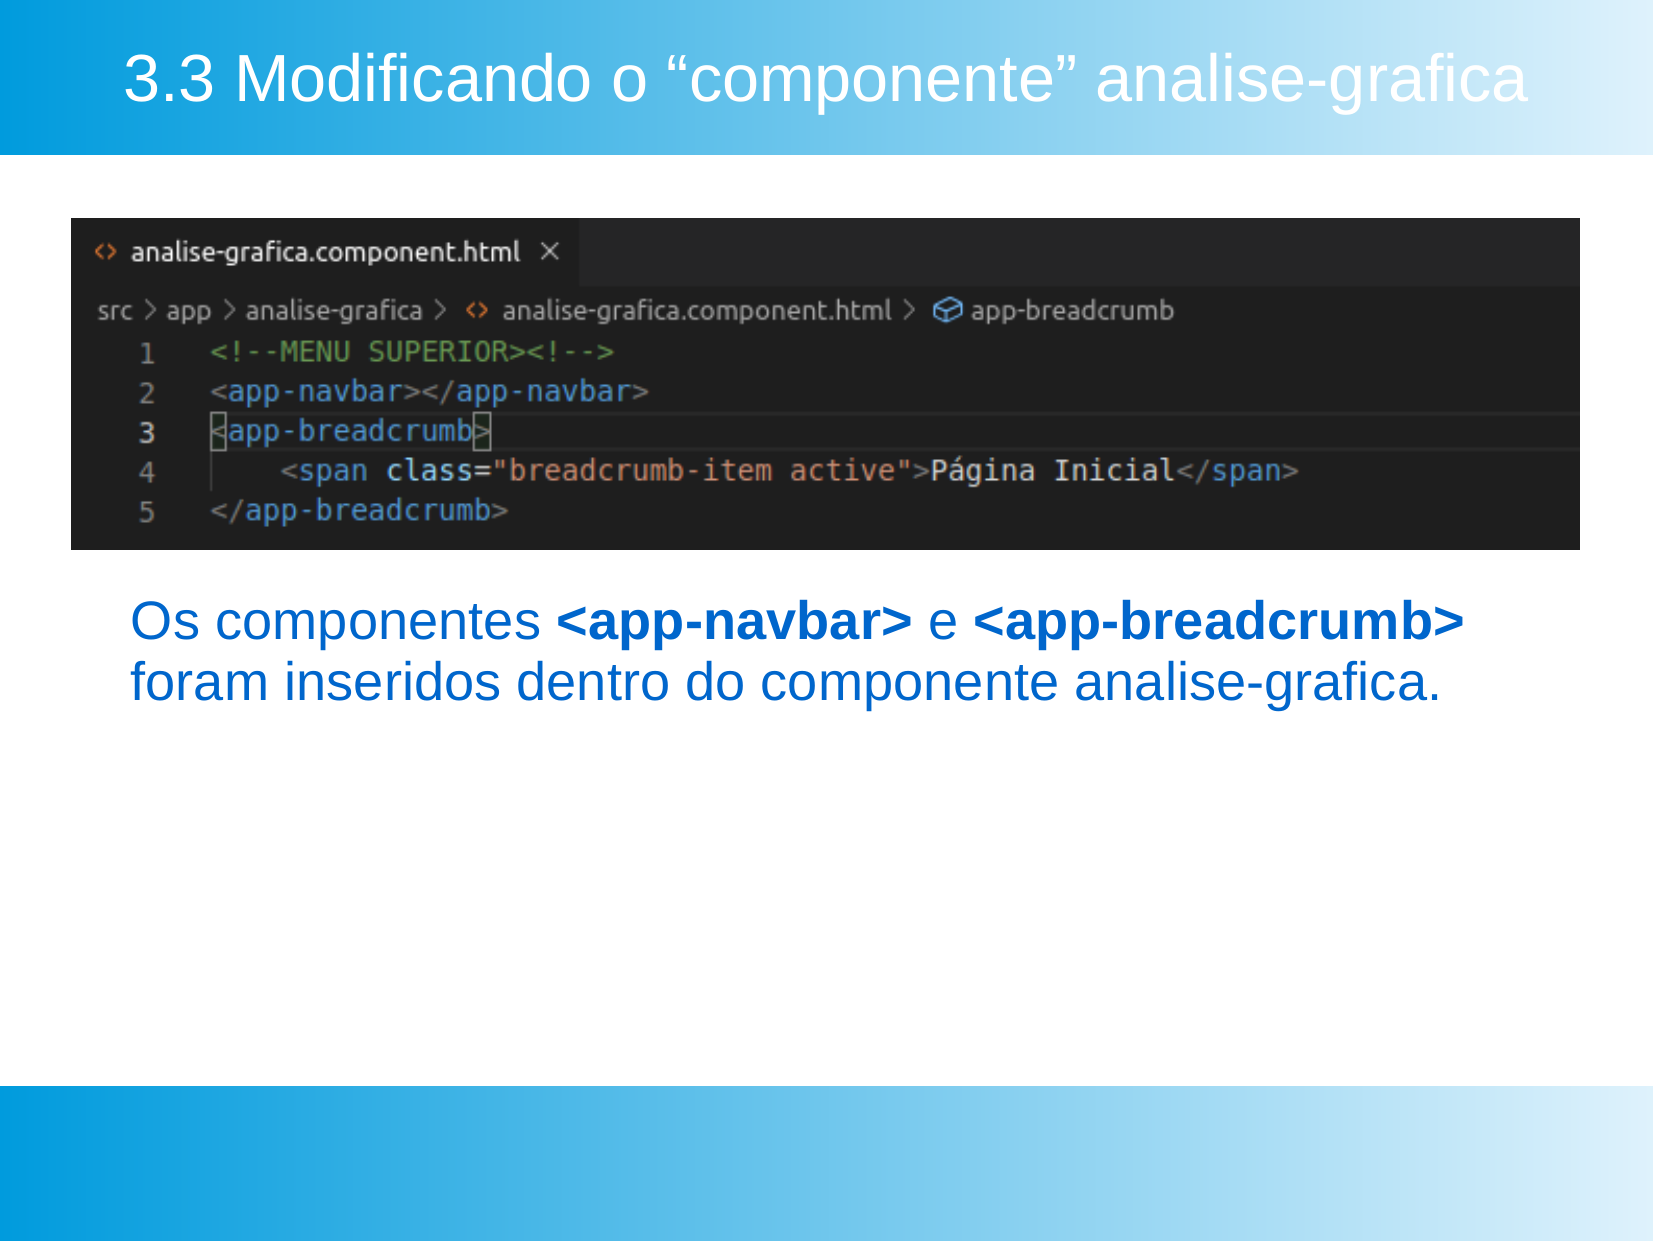

# 3.3 Modificando o “componente” analise-grafica
Os componentes <app-navbar> e <app-breadcrumb> foram inseridos dentro do componente analise-grafica.